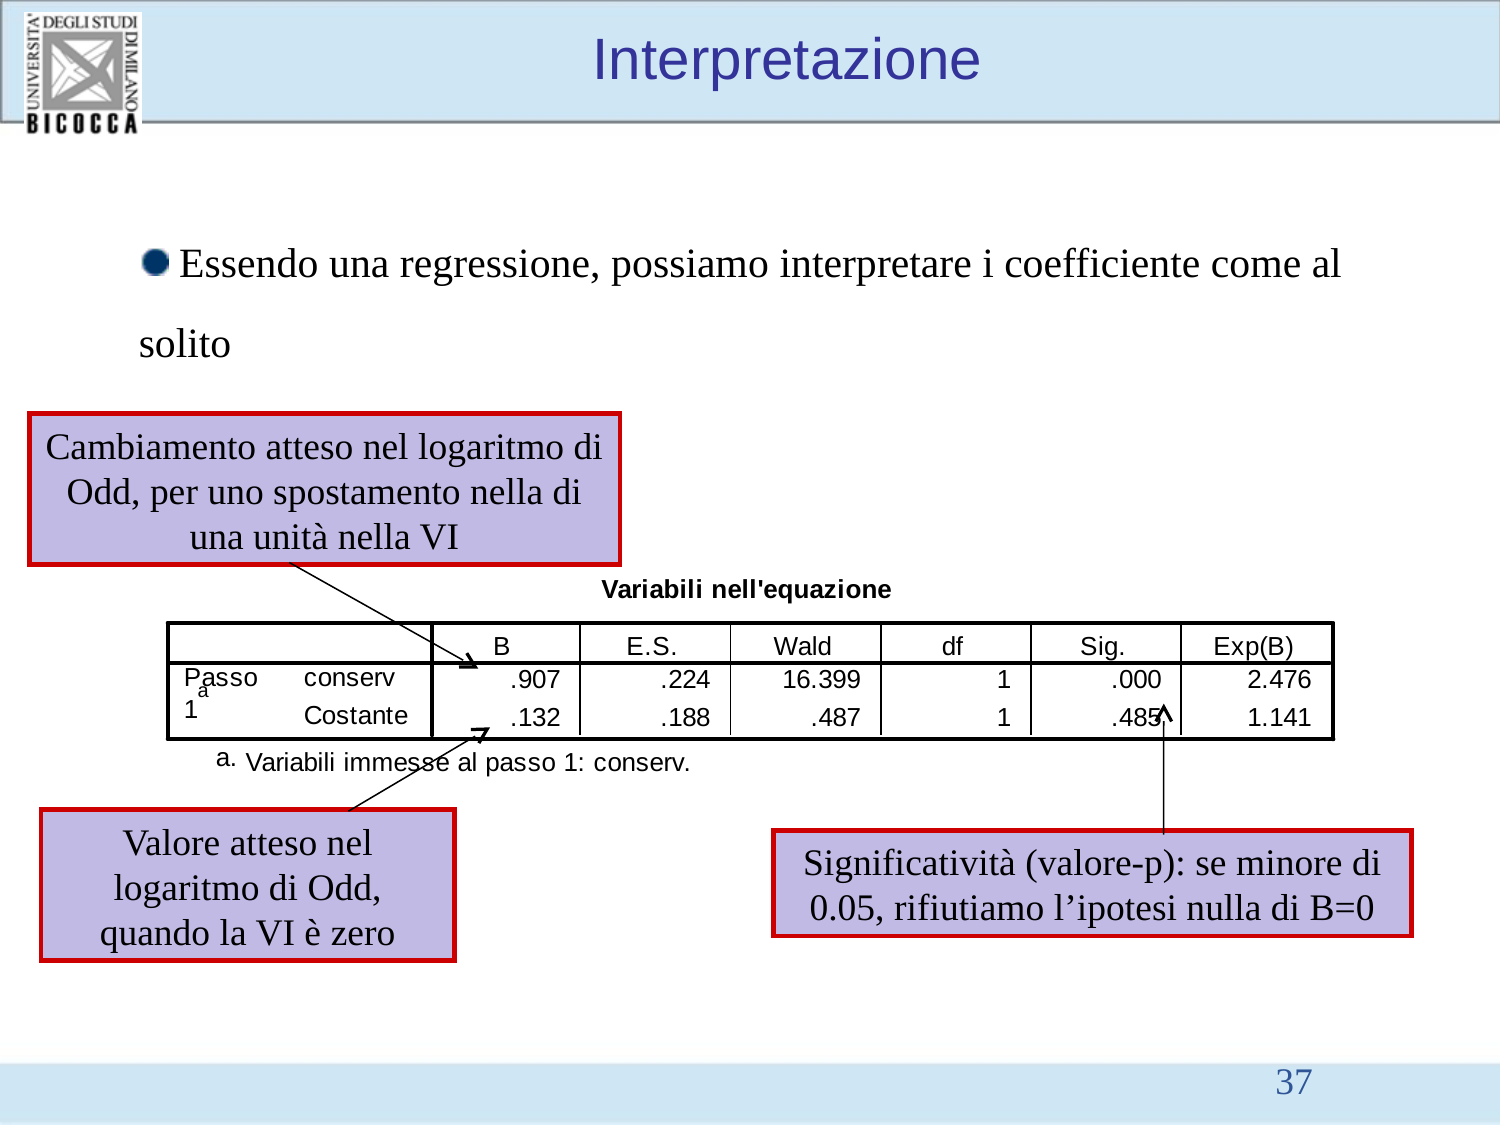

# Interpretazione
 Essendo una regressione, possiamo interpretare i coefficiente come al solito
Cambiamento atteso nel logaritmo di Odd, per uno spostamento nella di una unità nella VI
Valore atteso nel logaritmo di Odd, quando la VI è zero
Significatività (valore-p): se minore di 0.05, rifiutiamo l’ipotesi nulla di B=0